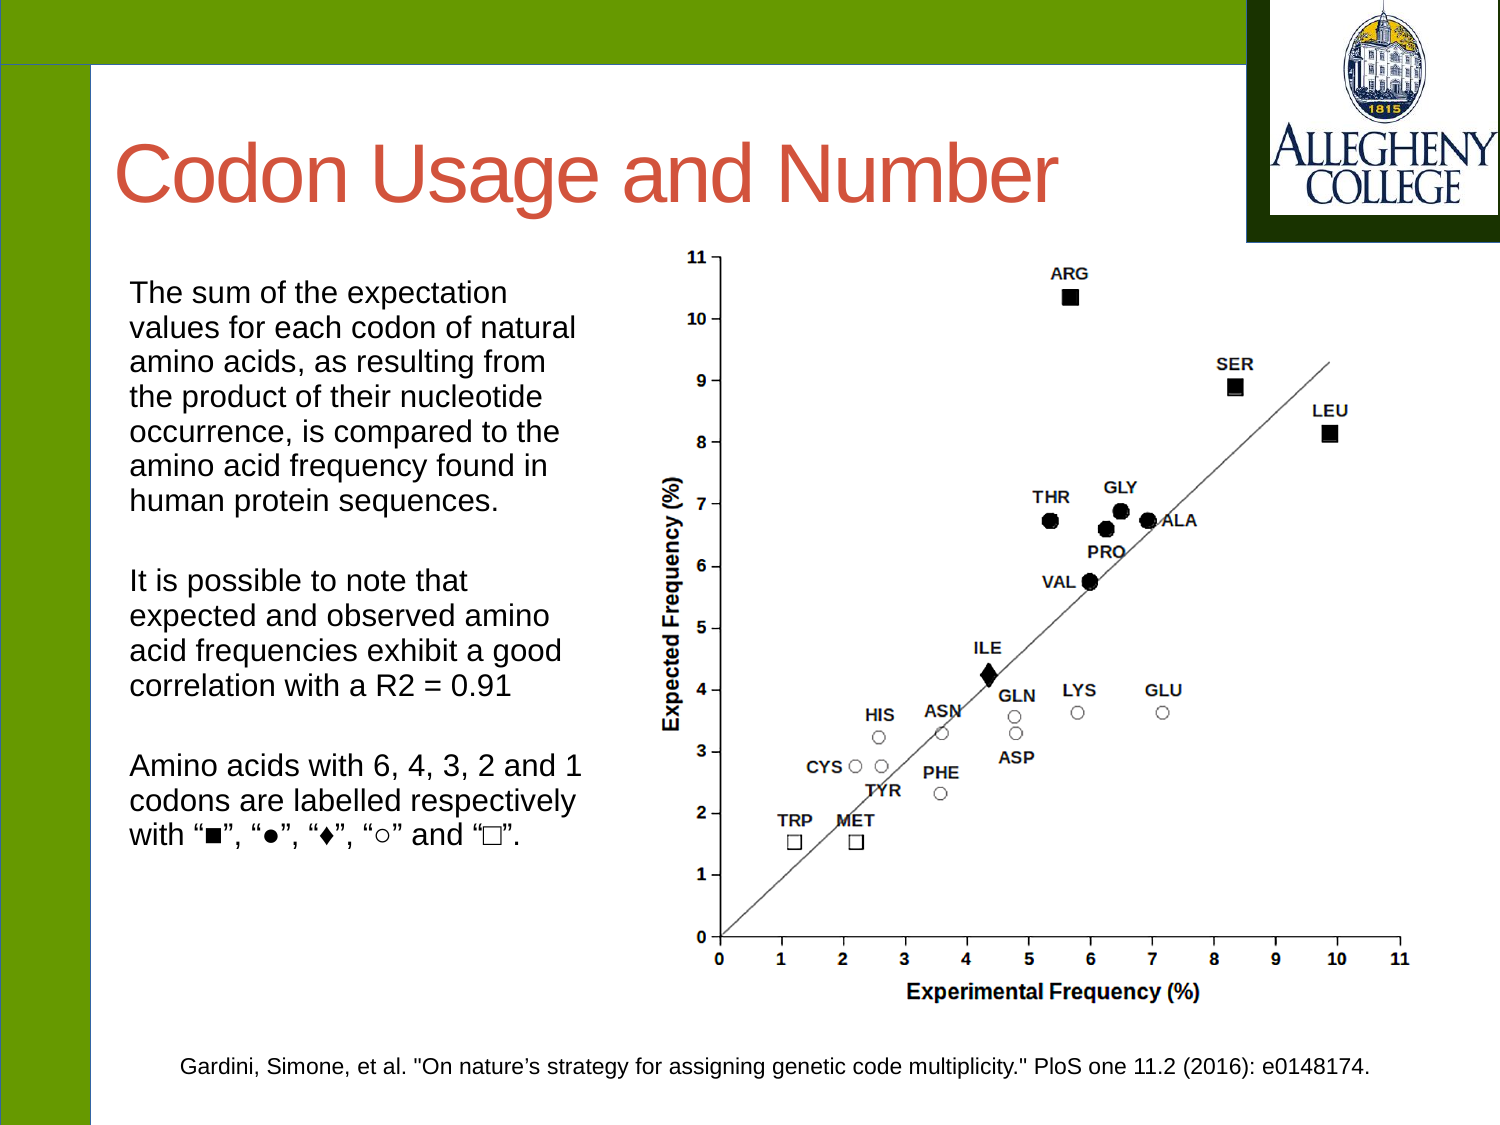

# Codon Usage and Number
The sum of the expectation values for each codon of natural amino acids, as resulting from the product of their nucleotide occurrence, is compared to the amino acid frequency found in human protein sequences.
It is possible to note that expected and observed amino acid frequencies exhibit a good correlation with a R2 = 0.91
Amino acids with 6, 4, 3, 2 and 1 codons are labelled respectively with “■”, “●”, “♦”, “○” and “□”.
Gardini, Simone, et al. "On nature’s strategy for assigning genetic code multiplicity." PloS one 11.2 (2016): e0148174.